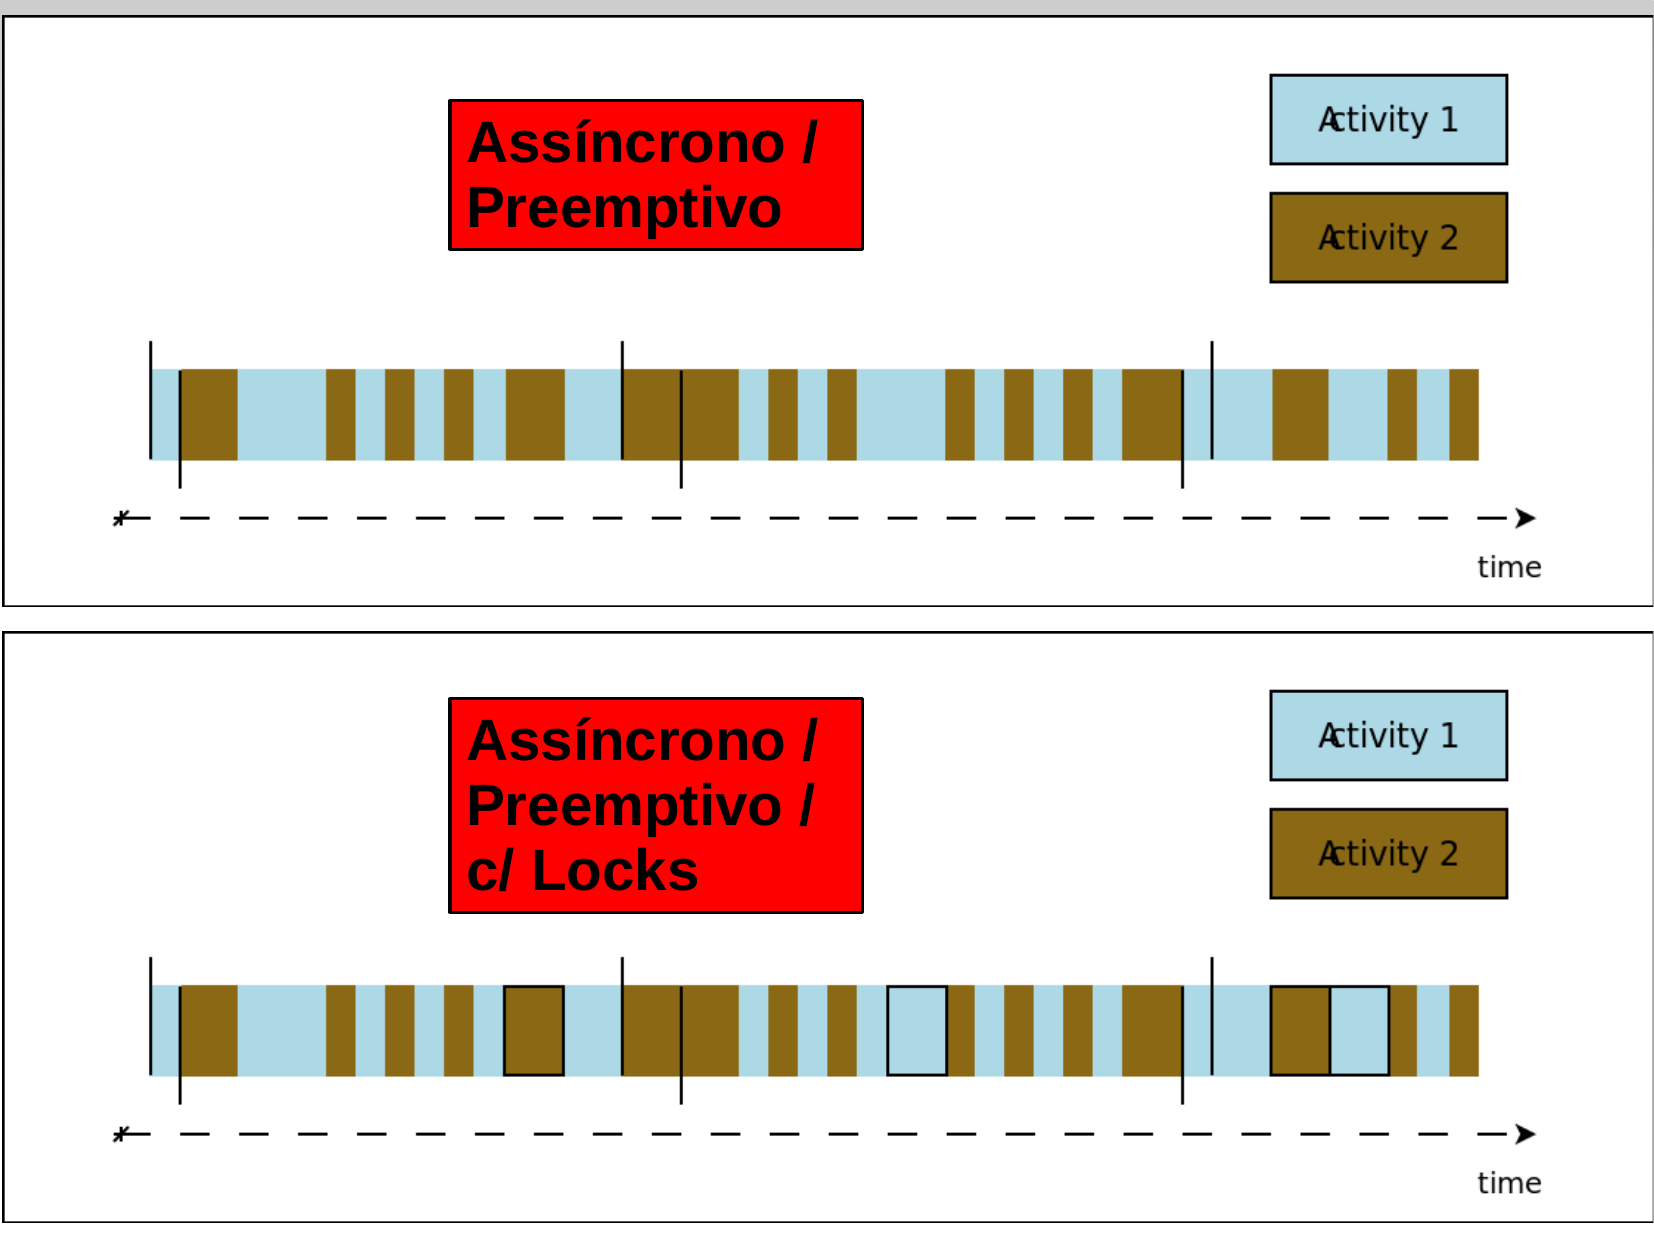

Assíncrono / Preemptivo
Assíncrono / Preemptivo /
c/ Locks